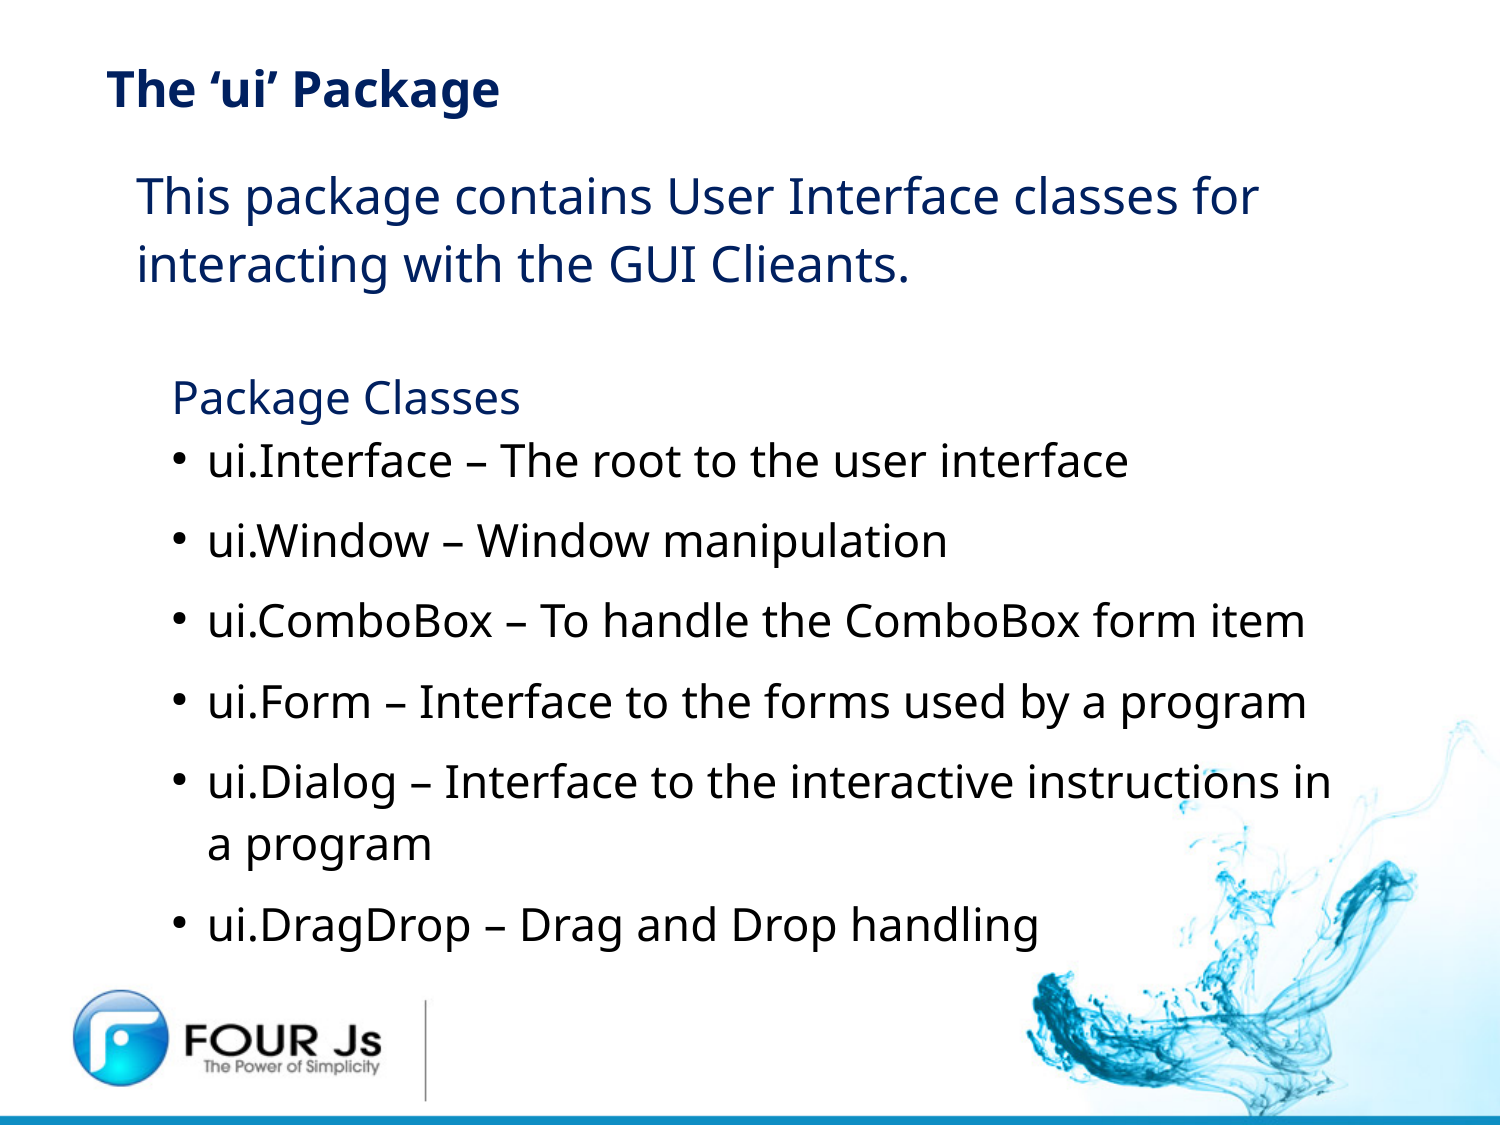

# The ‘ui’ Package
This package contains User Interface classes for interacting with the GUI Clieants.
Package Classes
ui.Interface – The root to the user interface
ui.Window – Window manipulation
ui.ComboBox – To handle the ComboBox form item
ui.Form – Interface to the forms used by a program
ui.Dialog – Interface to the interactive instructions in a program
ui.DragDrop – Drag and Drop handling